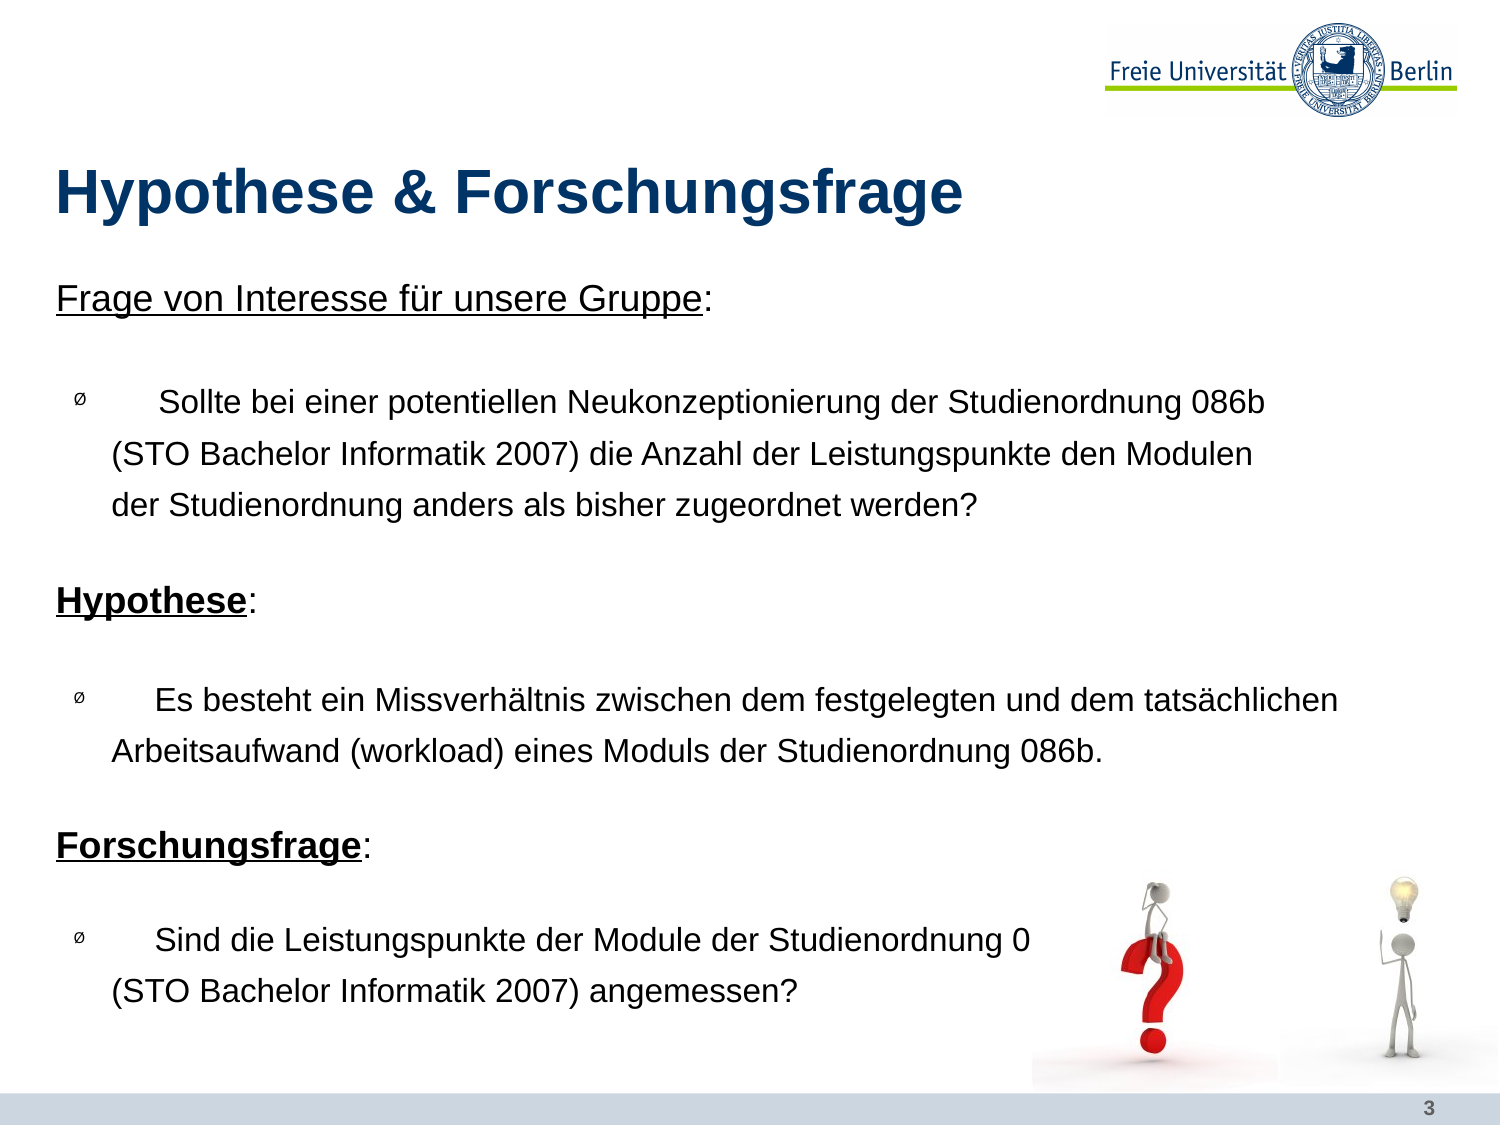

# Hypothese & Forschungsfrage
Frage von Interesse für unsere Gruppe:
 Sollte bei einer potentiellen Neukonzeptionierung der Studienordnung 086b
 (STO Bachelor Informatik 2007) die Anzahl der Leistungspunkte den Modulen
 der Studienordnung anders als bisher zugeordnet werden?
Hypothese:
 Es besteht ein Missverhältnis zwischen dem festgelegten und dem tatsächlichen
 Arbeitsaufwand (workload) eines Moduls der Studienordnung 086b.
Forschungsfrage:
 Sind die Leistungspunkte der Module der Studienordnung 086b
 (STO Bachelor Informatik 2007) angemessen?